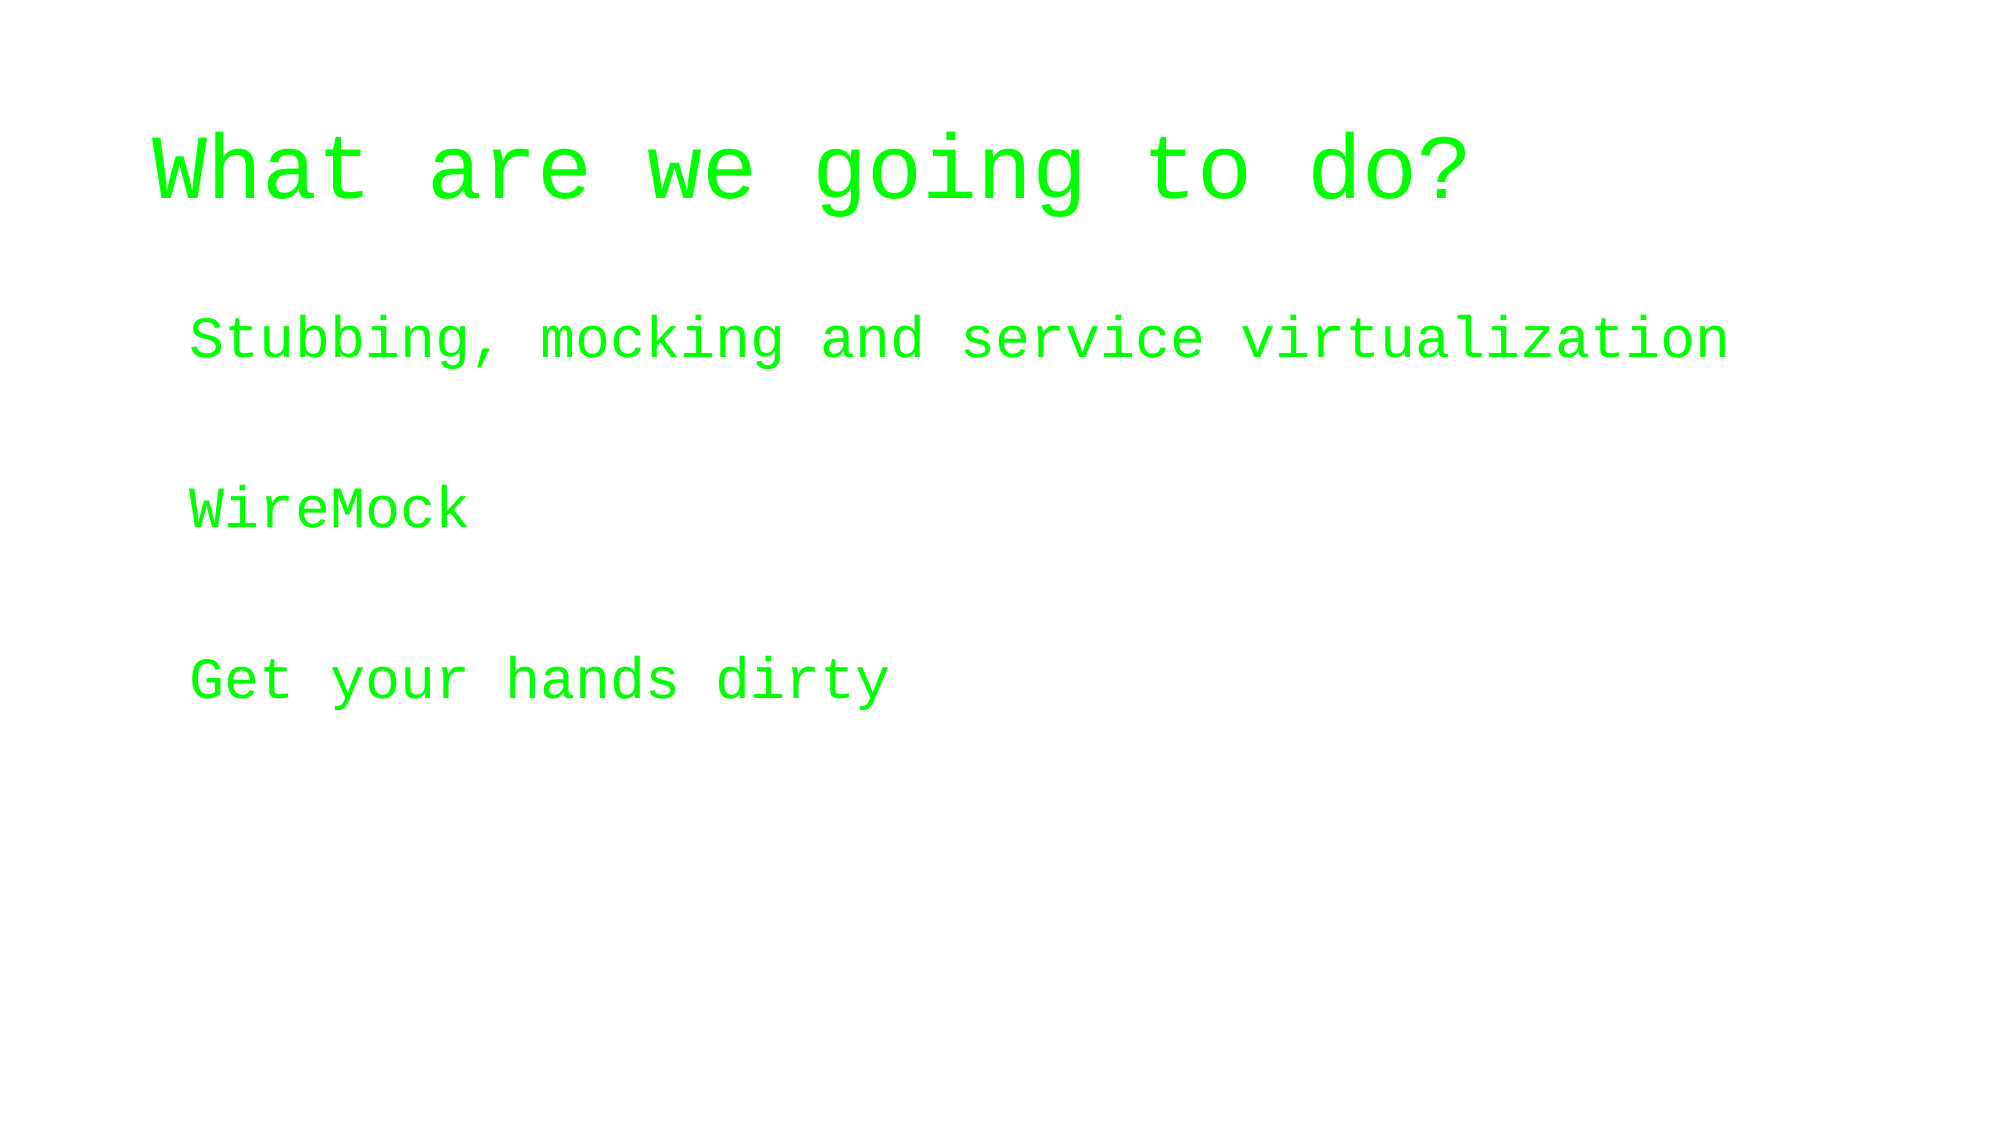

# What are we going to do?
Stubbing, mocking and service virtualization
WireMock
Get your hands dirty